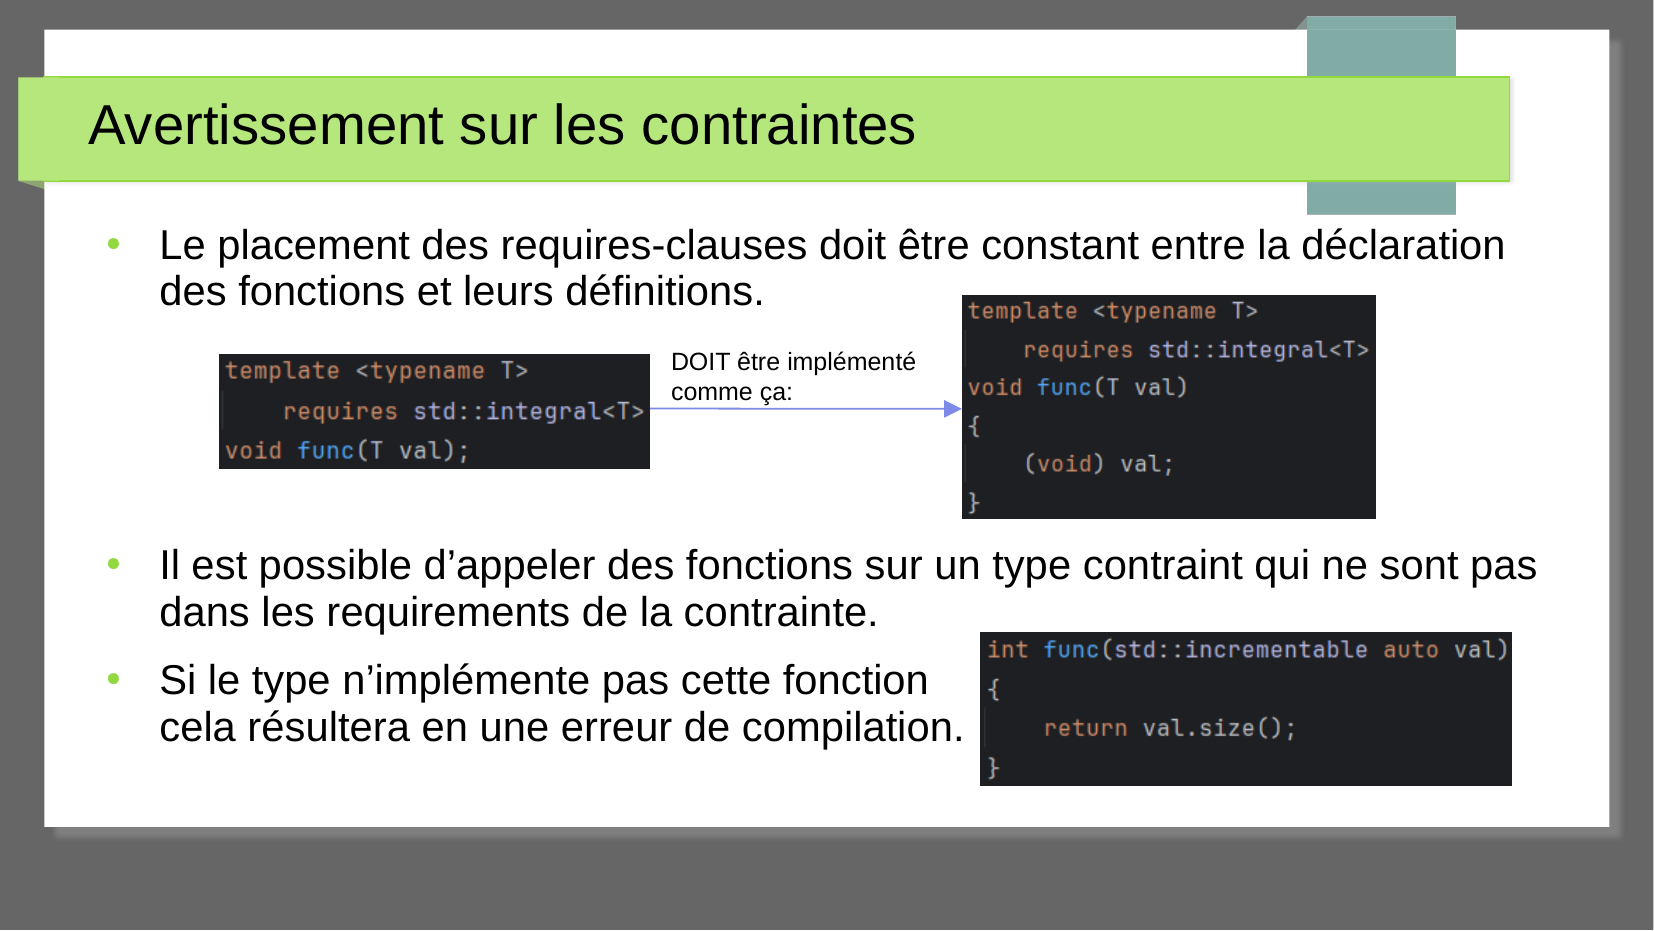

# Avertissement sur les contraintes
Le placement des requires-clauses doit être constant entre la déclaration des fonctions et leurs définitions.
Il est possible d’appeler des fonctions sur un type contraint qui ne sont pas dans les requirements de la contrainte.
Si le type n’implémente pas cette fonction
cela résultera en une erreur de compilation.
DOIT être implémenté comme ça: